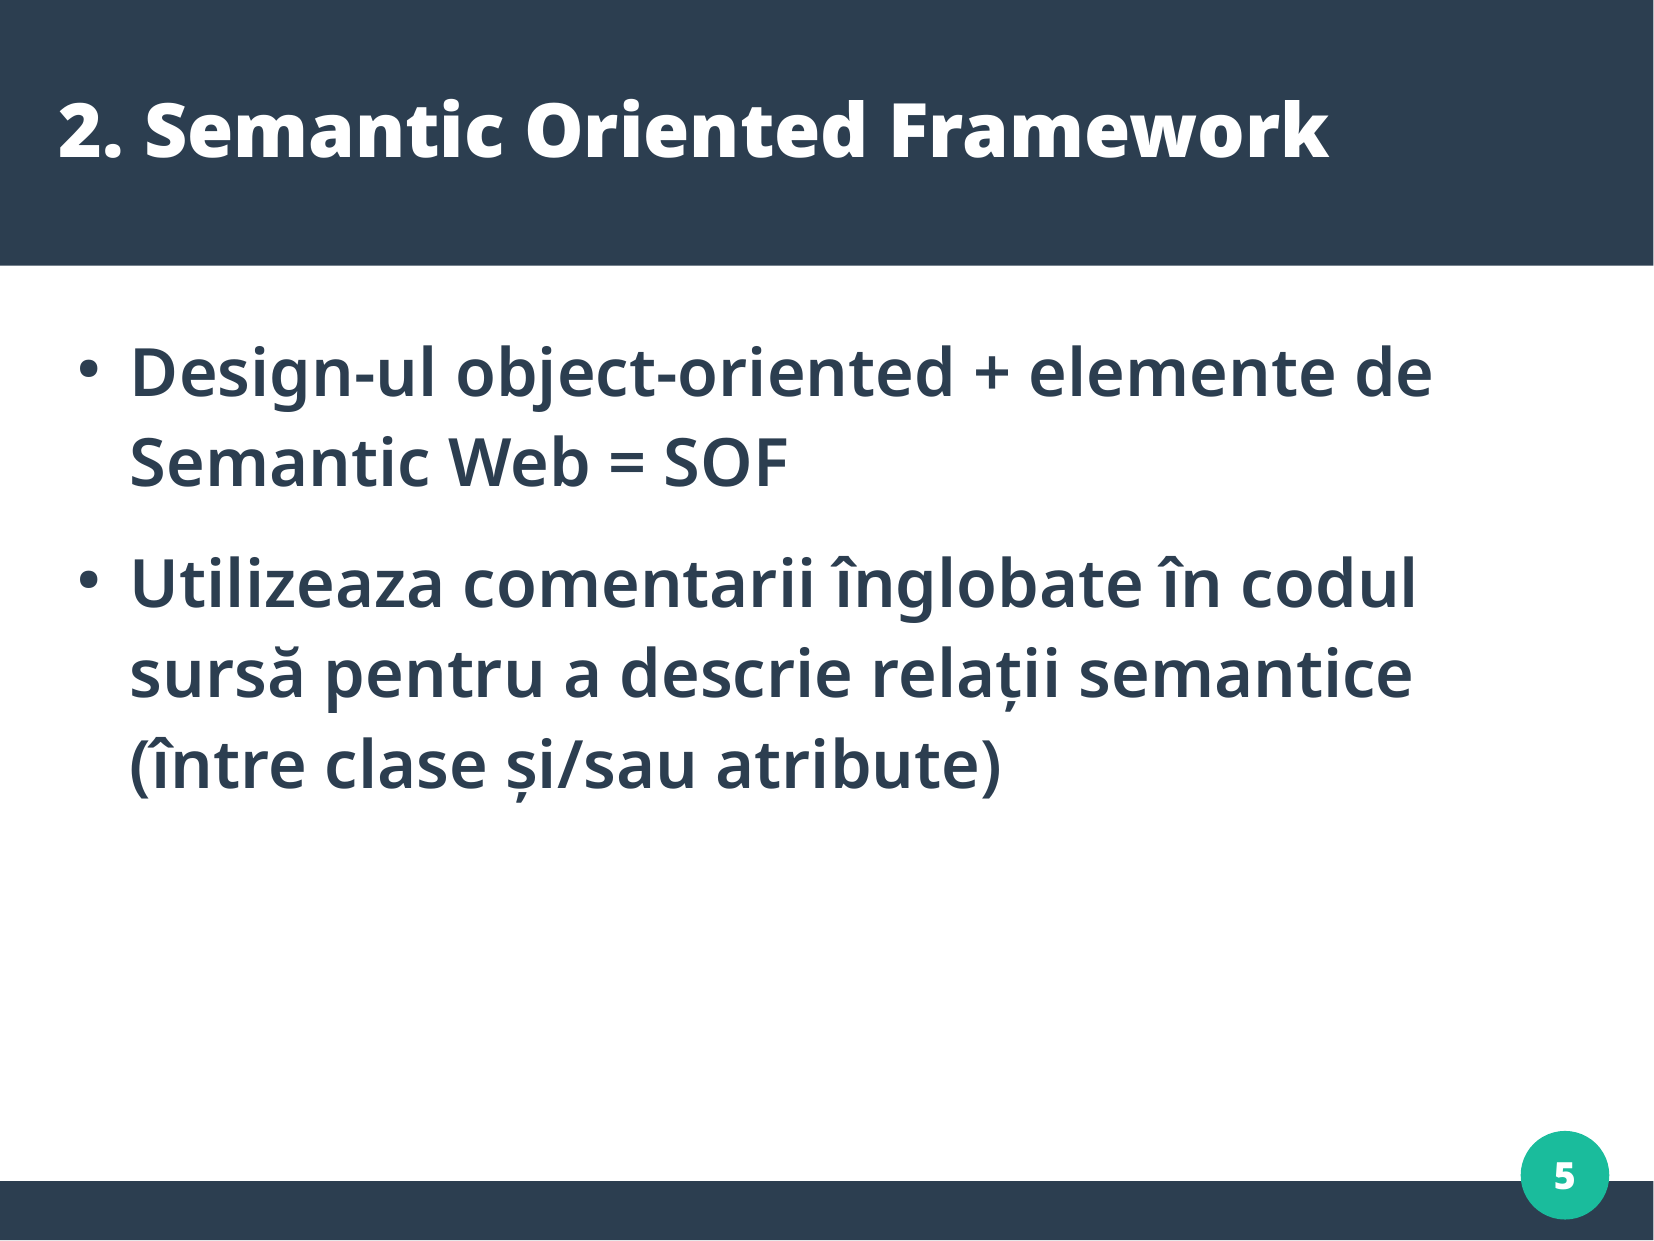

# 2. Semantic Oriented Framework
Design-ul object-oriented + elemente de Semantic Web = SOF
Utilizeaza comentarii înglobate în codul sursă pentru a descrie relații semantice (între clase și/sau atribute)
5